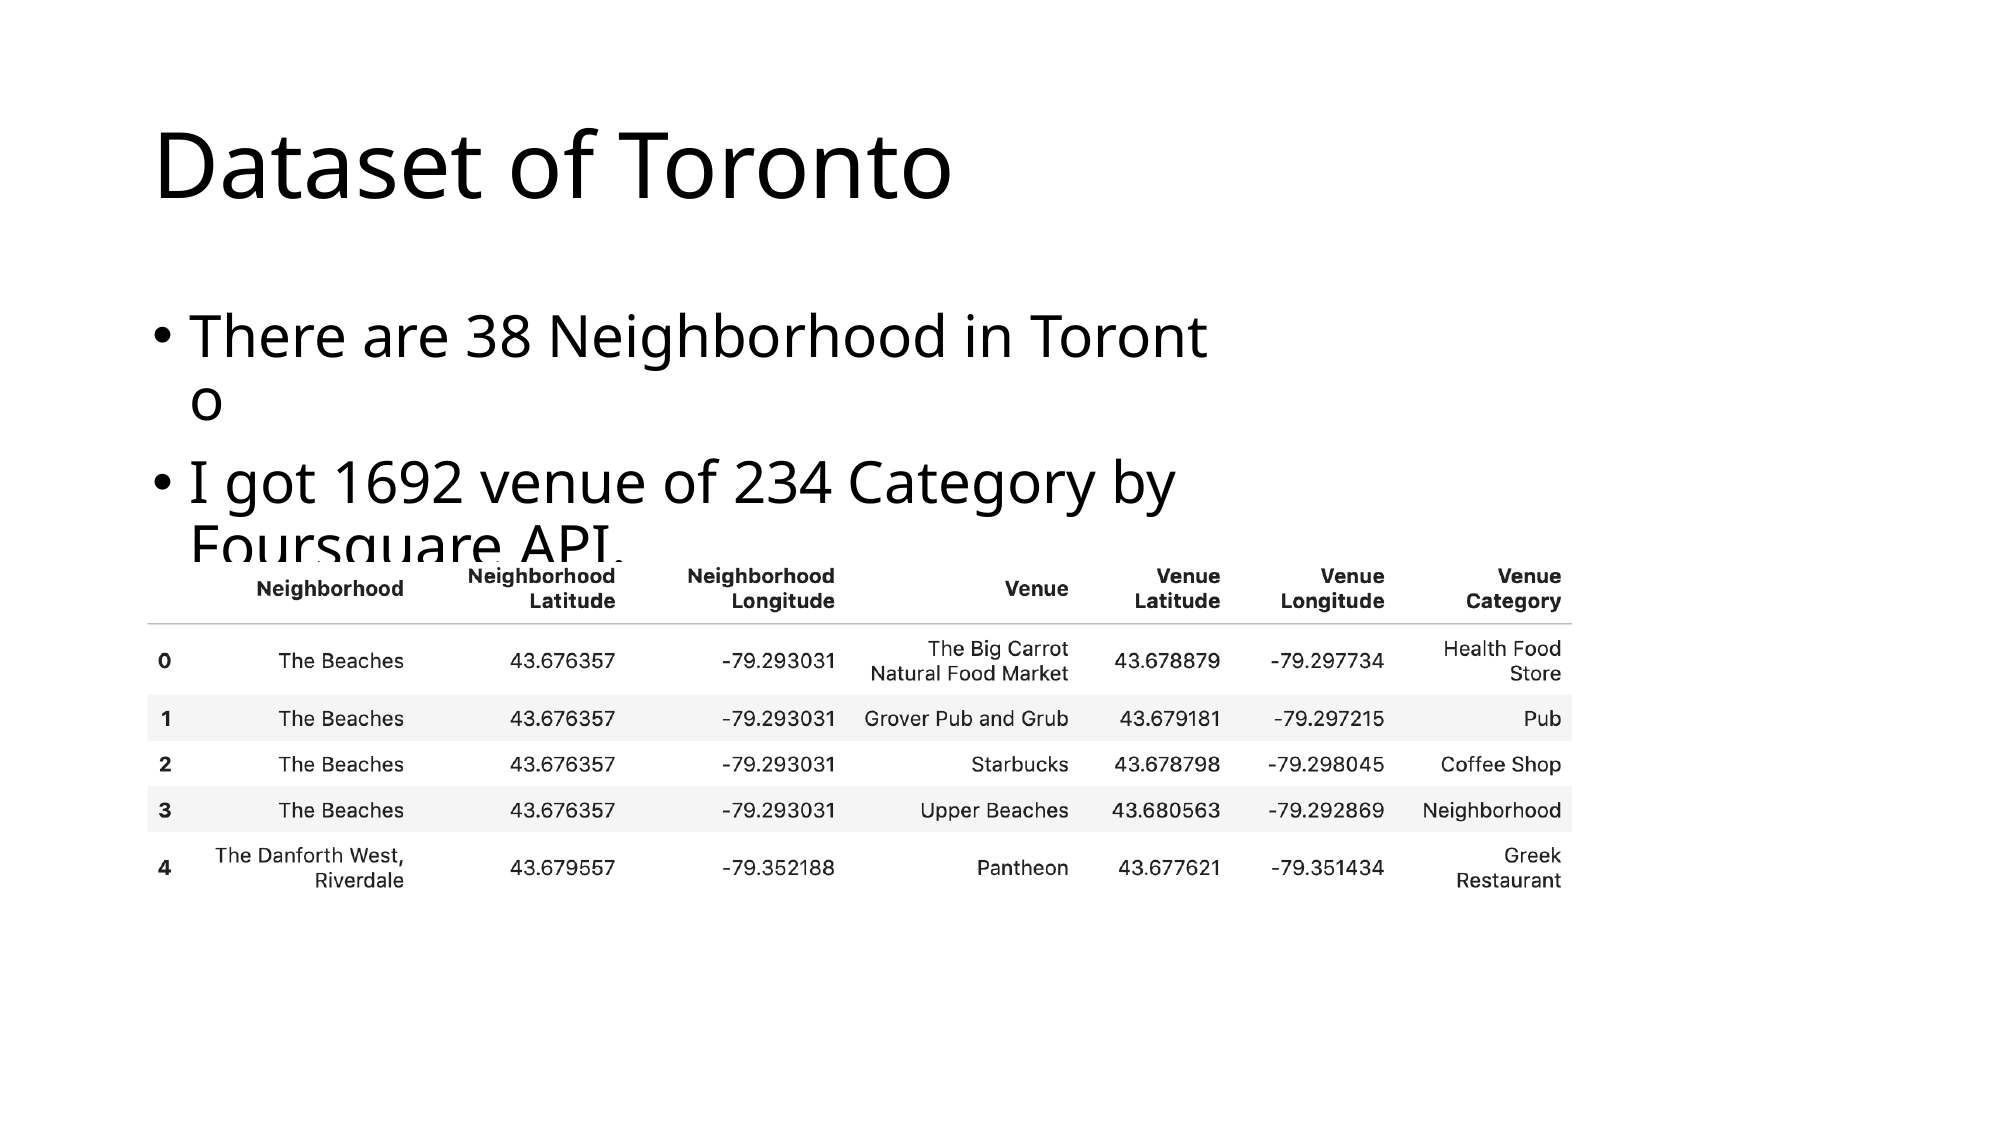

# Dataset of Toronto
There are 38 Neighborhood in Toronto
I got 1692 venue of 234 Category by Foursquare API.